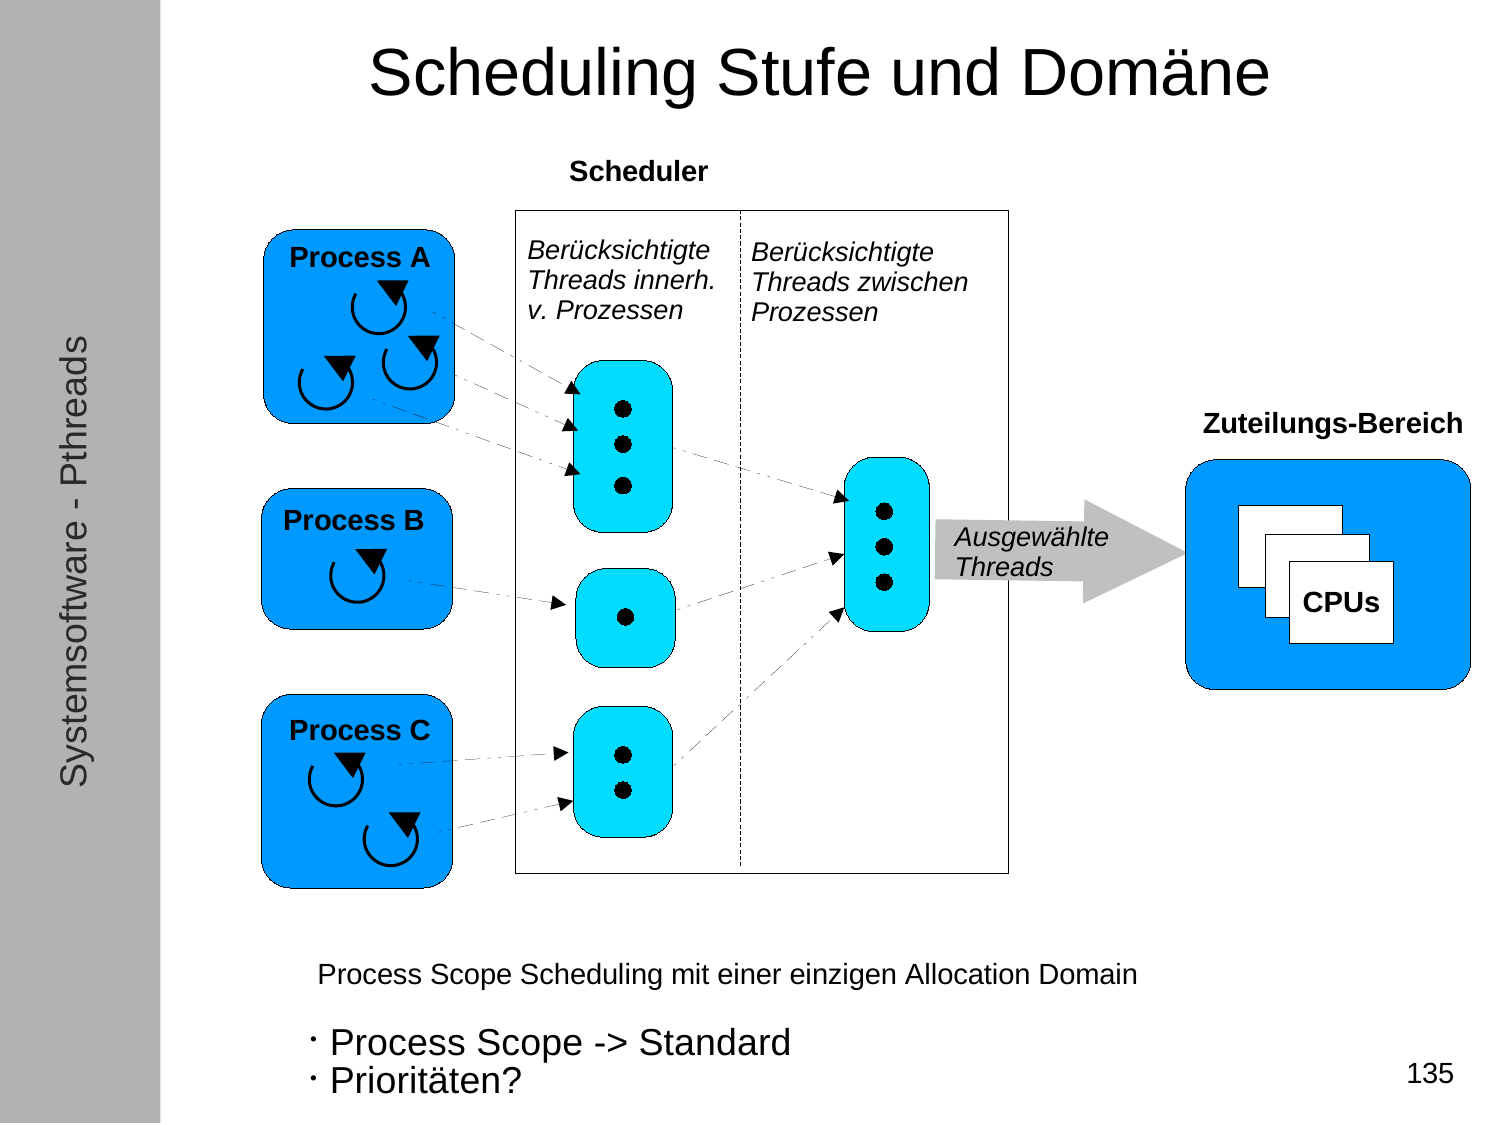

Scheduling Stufe und Domäne
Scheduler
Berücksichtigte
Threads innerh.
v. Prozessen
Process A
Berücksichtigte
Threads zwischen
Prozessen
Zuteilungs-Bereich
Process B
Ausgewählte
Threads
Systemsoftware - Pthreads
CPUs
Process C
Process Scope Scheduling mit einer einzigen Allocation Domain
Process Scope -> Standard
Prioritäten?